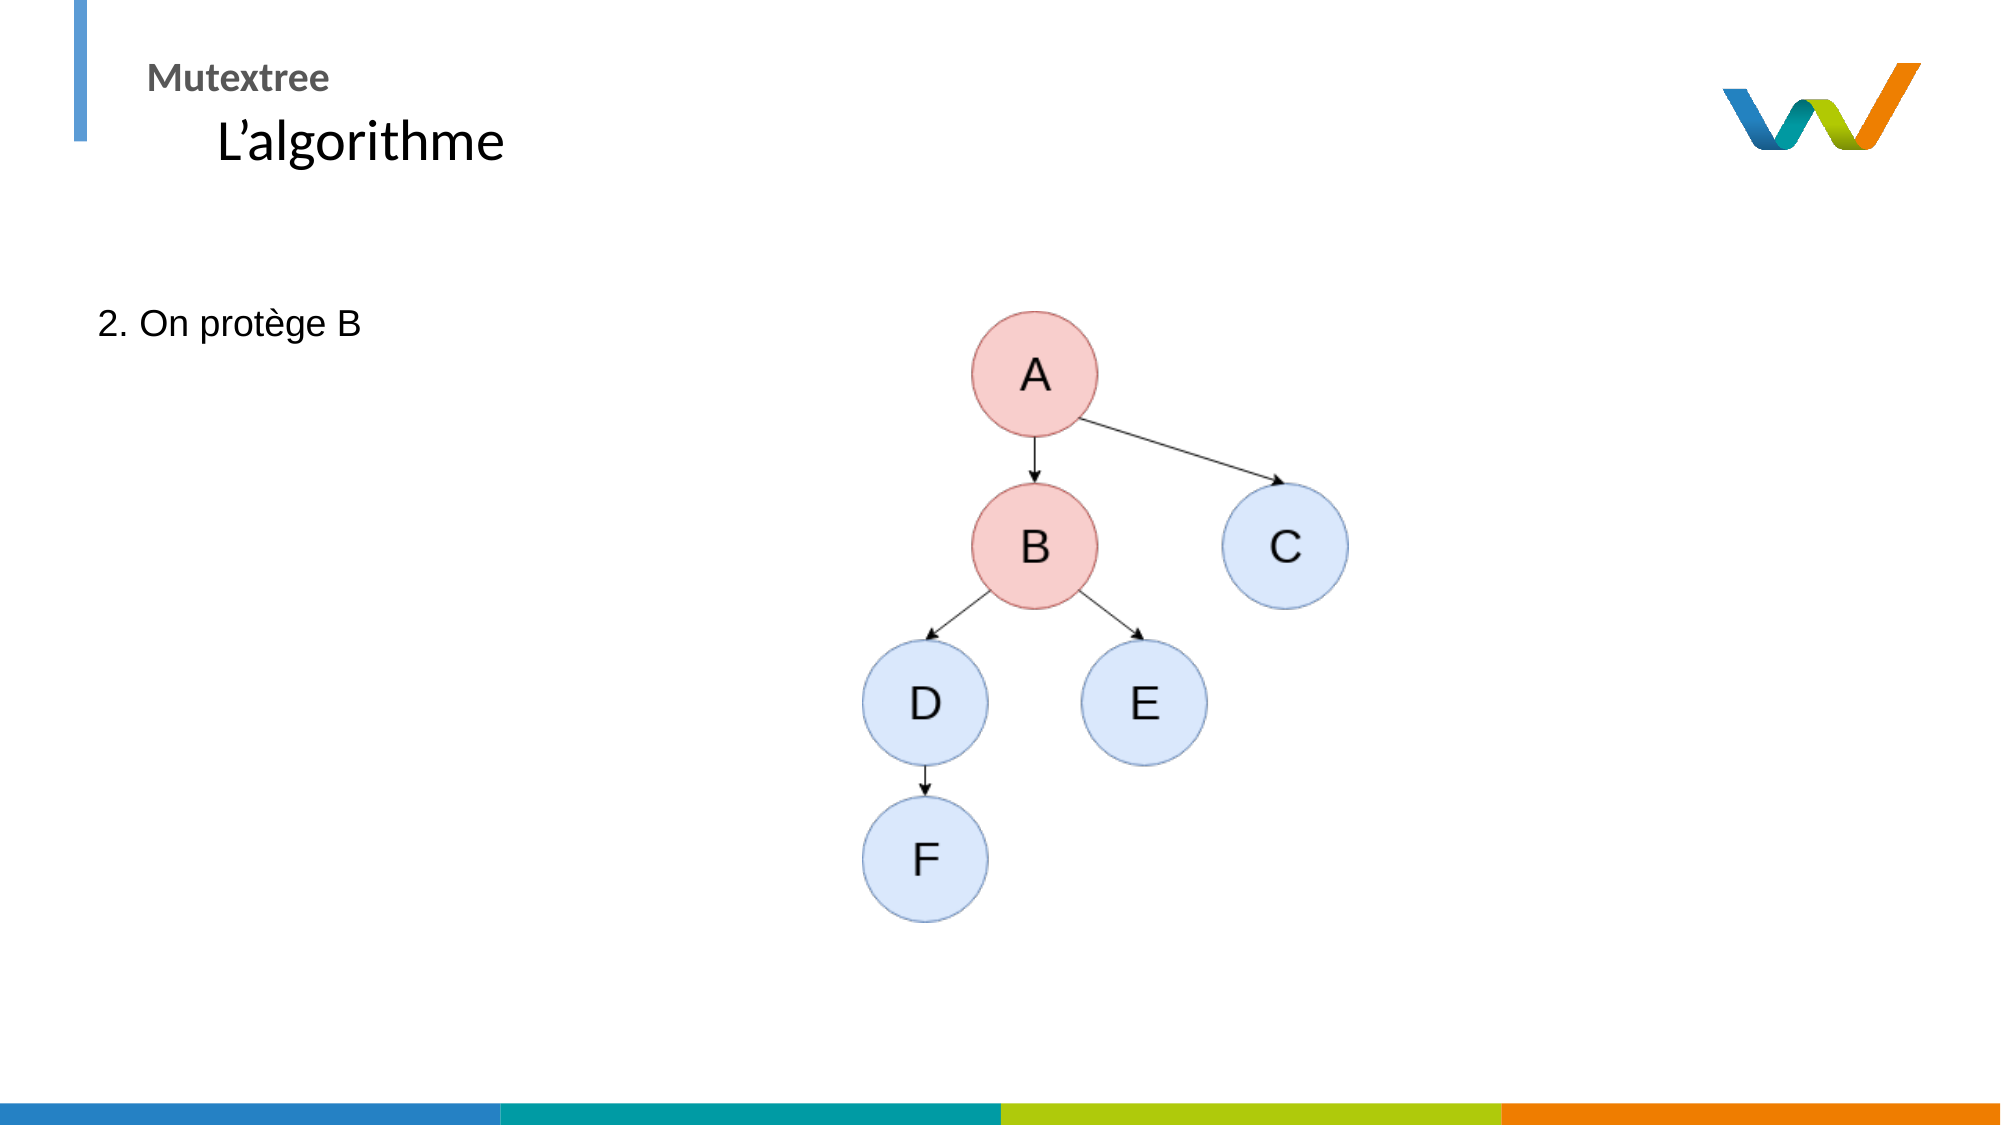

# Mutextree
L’algorithme
2. On protège B